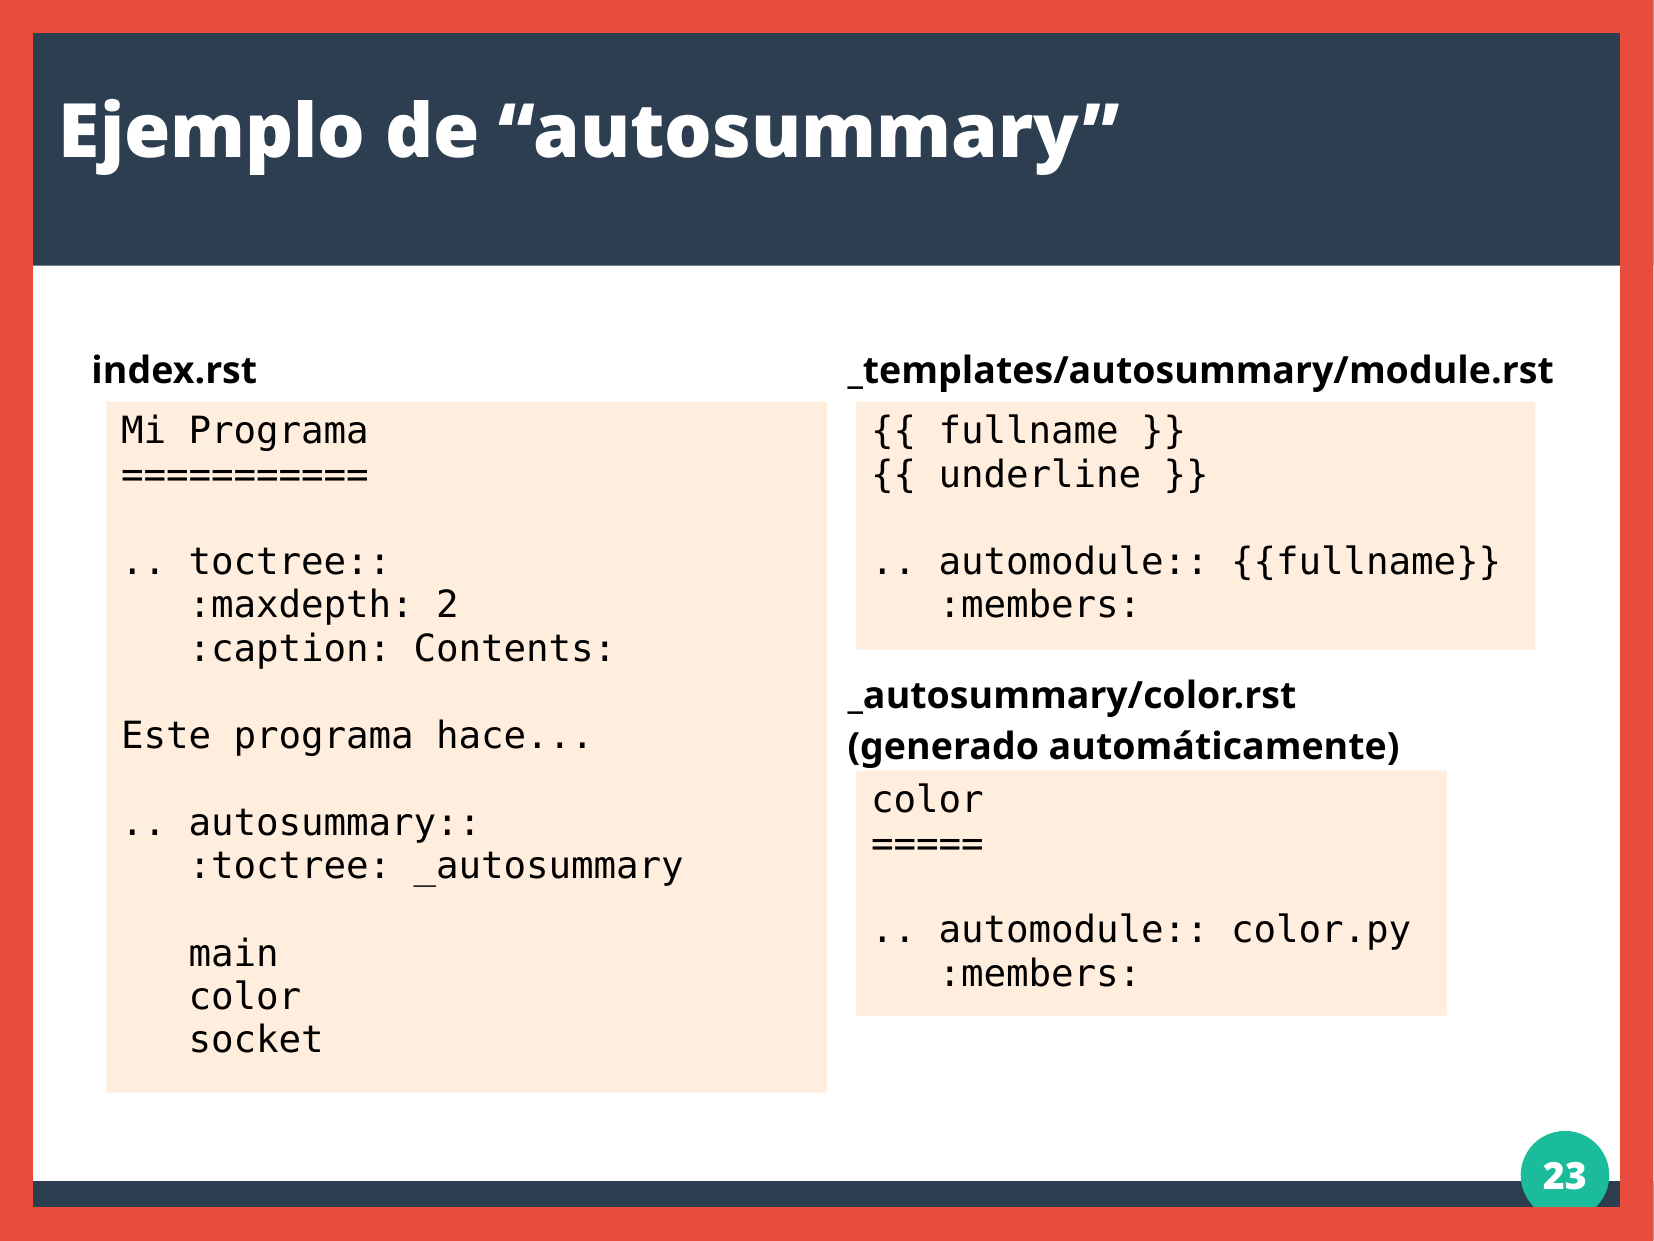

# Ejemplo de “autosummary”
index.rst
_templates/autosummary/module.rst
Mi Programa
===========
.. toctree::
 :maxdepth: 2
 :caption: Contents:
Este programa hace...
.. autosummary::
 :toctree: _autosummary
 main
 color
 socket
{{ fullname }}
{{ underline }}
.. automodule:: {{fullname}}
 :members:
_autosummary/color.rst
(generado automáticamente)
color
=====
.. automodule:: color.py
 :members:
23